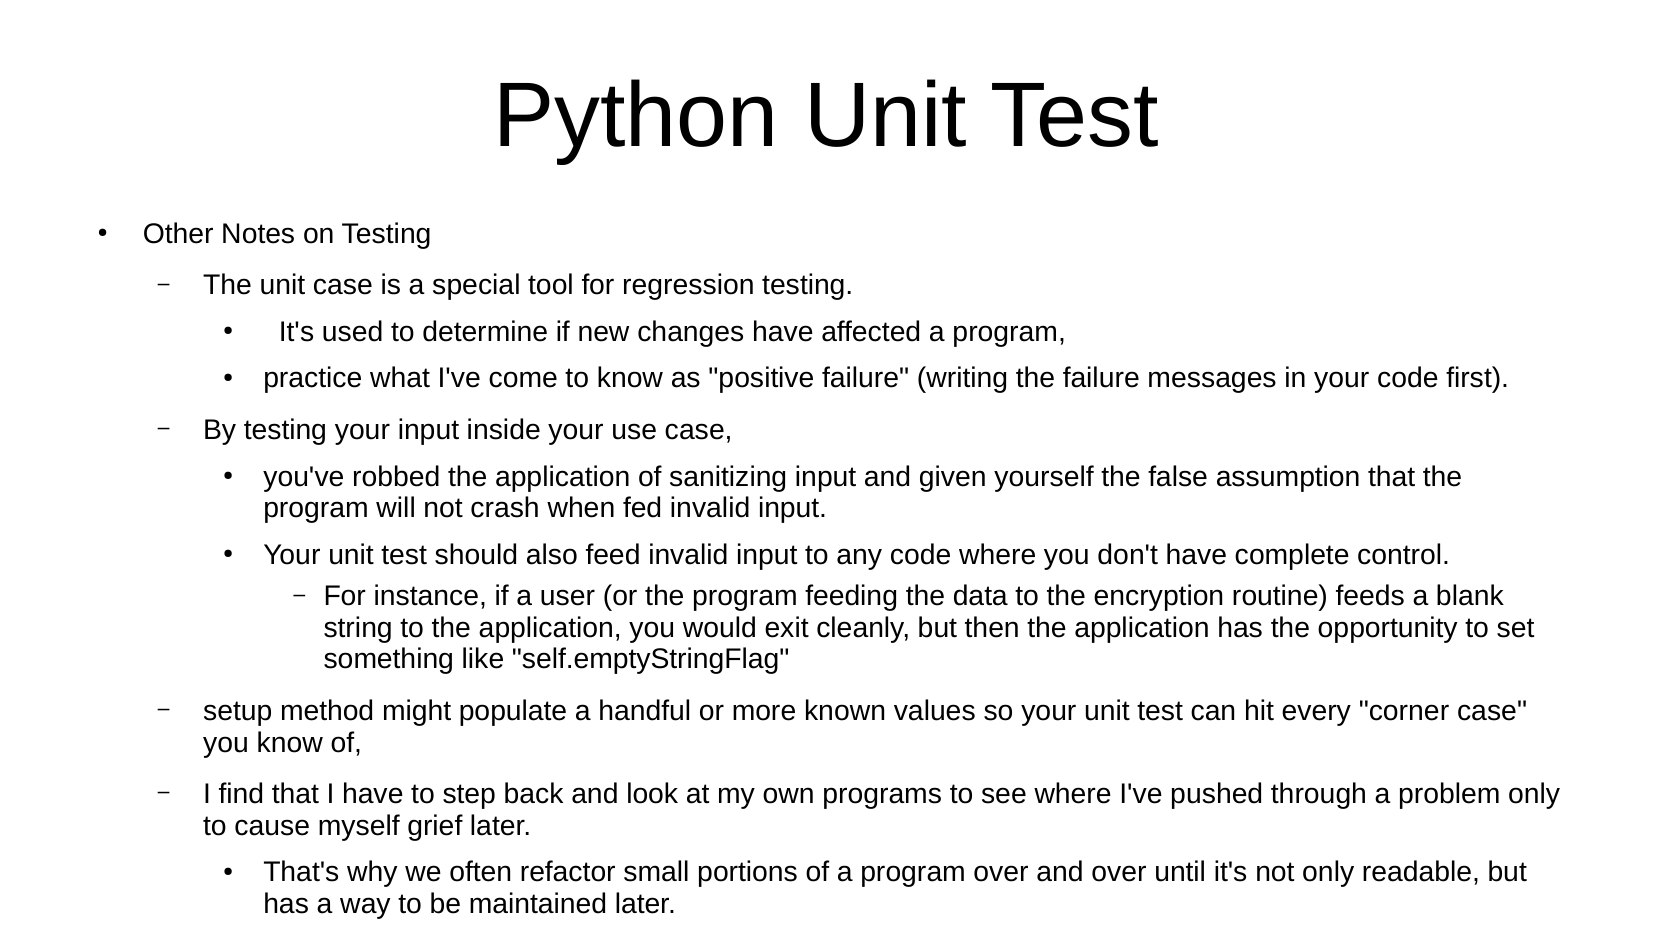

# Python Unit Test
Other Notes on Testing
The unit case is a special tool for regression testing.
 It's used to determine if new changes have affected a program,
practice what I've come to know as "positive failure" (writing the failure messages in your code first).
By testing your input inside your use case,
you've robbed the application of sanitizing input and given yourself the false assumption that the program will not crash when fed invalid input.
Your unit test should also feed invalid input to any code where you don't have complete control.
For instance, if a user (or the program feeding the data to the encryption routine) feeds a blank string to the application, you would exit cleanly, but then the application has the opportunity to set something like "self.emptyStringFlag"
setup method might populate a handful or more known values so your unit test can hit every "corner case" you know of,
I find that I have to step back and look at my own programs to see where I've pushed through a problem only to cause myself grief later.
That's why we often refactor small portions of a program over and over until it's not only readable, but has a way to be maintained later.